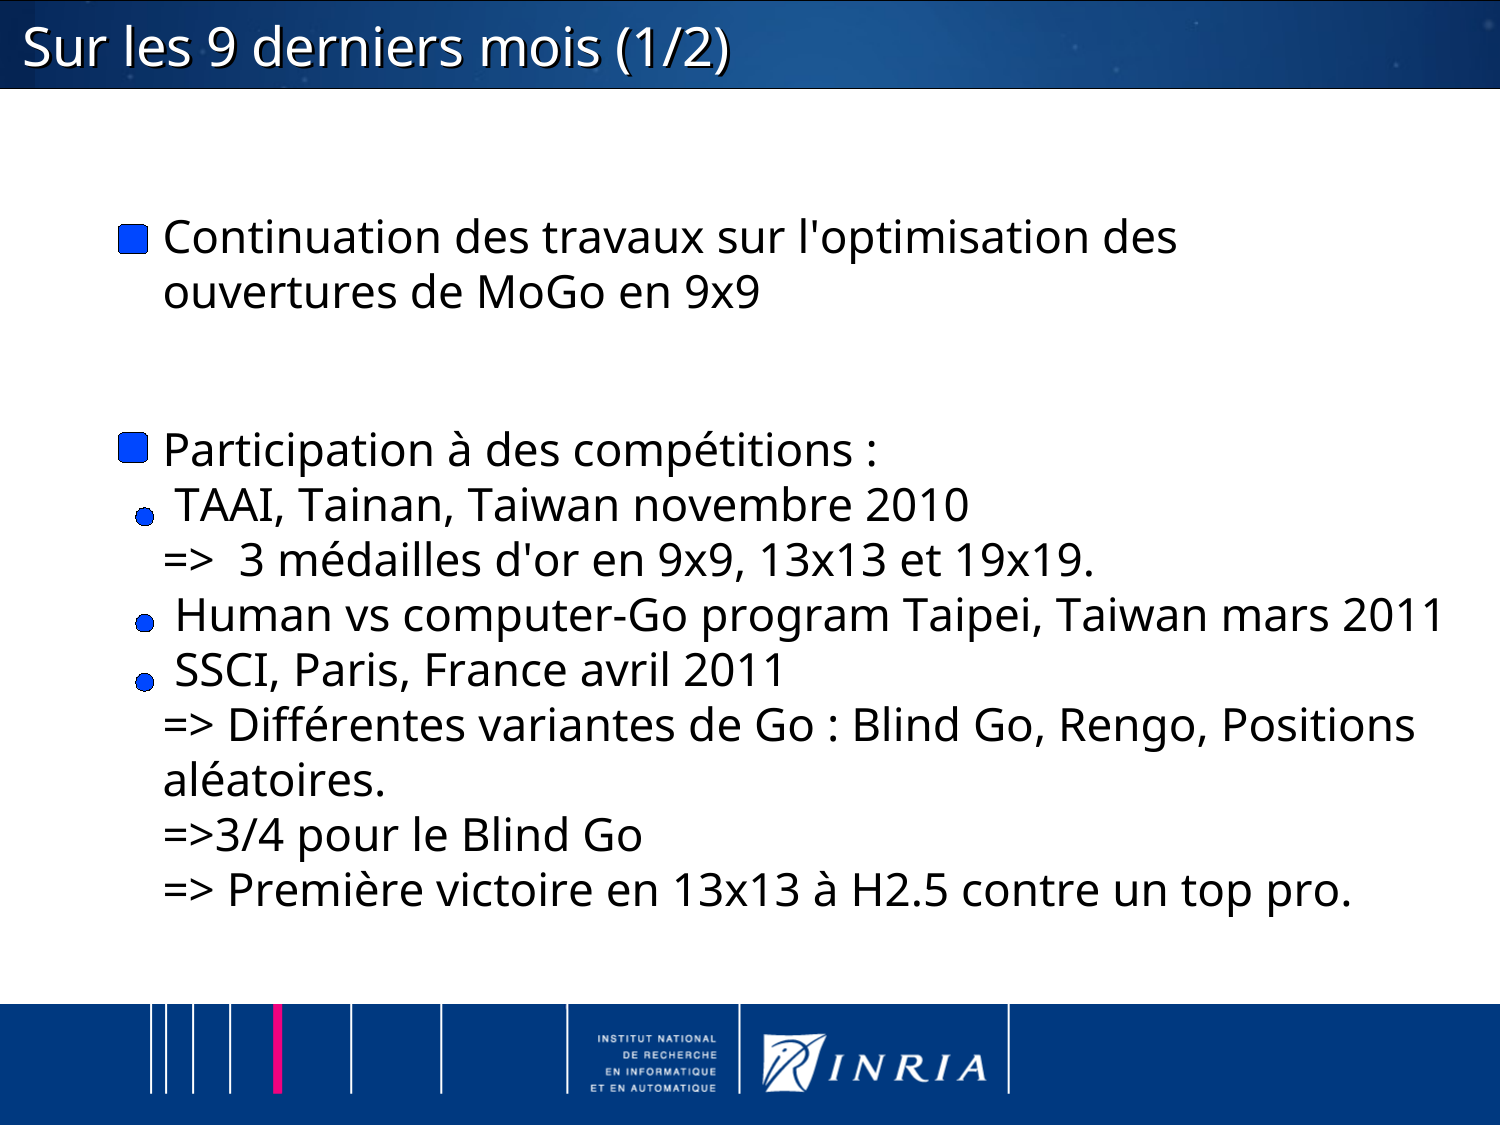

Sur les 9 derniers mois (1/2)
Continuation des travaux sur l'optimisation des ouvertures de MoGo en 9x9
Participation à des compétitions :
 TAAI, Tainan, Taiwan novembre 2010
=> 3 médailles d'or en 9x9, 13x13 et 19x19.
 Human vs computer-Go program Taipei, Taiwan mars 2011
 SSCI, Paris, France avril 2011
=> Différentes variantes de Go : Blind Go, Rengo, Positions aléatoires.
=>3/4 pour le Blind Go
=> Première victoire en 13x13 à H2.5 contre un top pro.